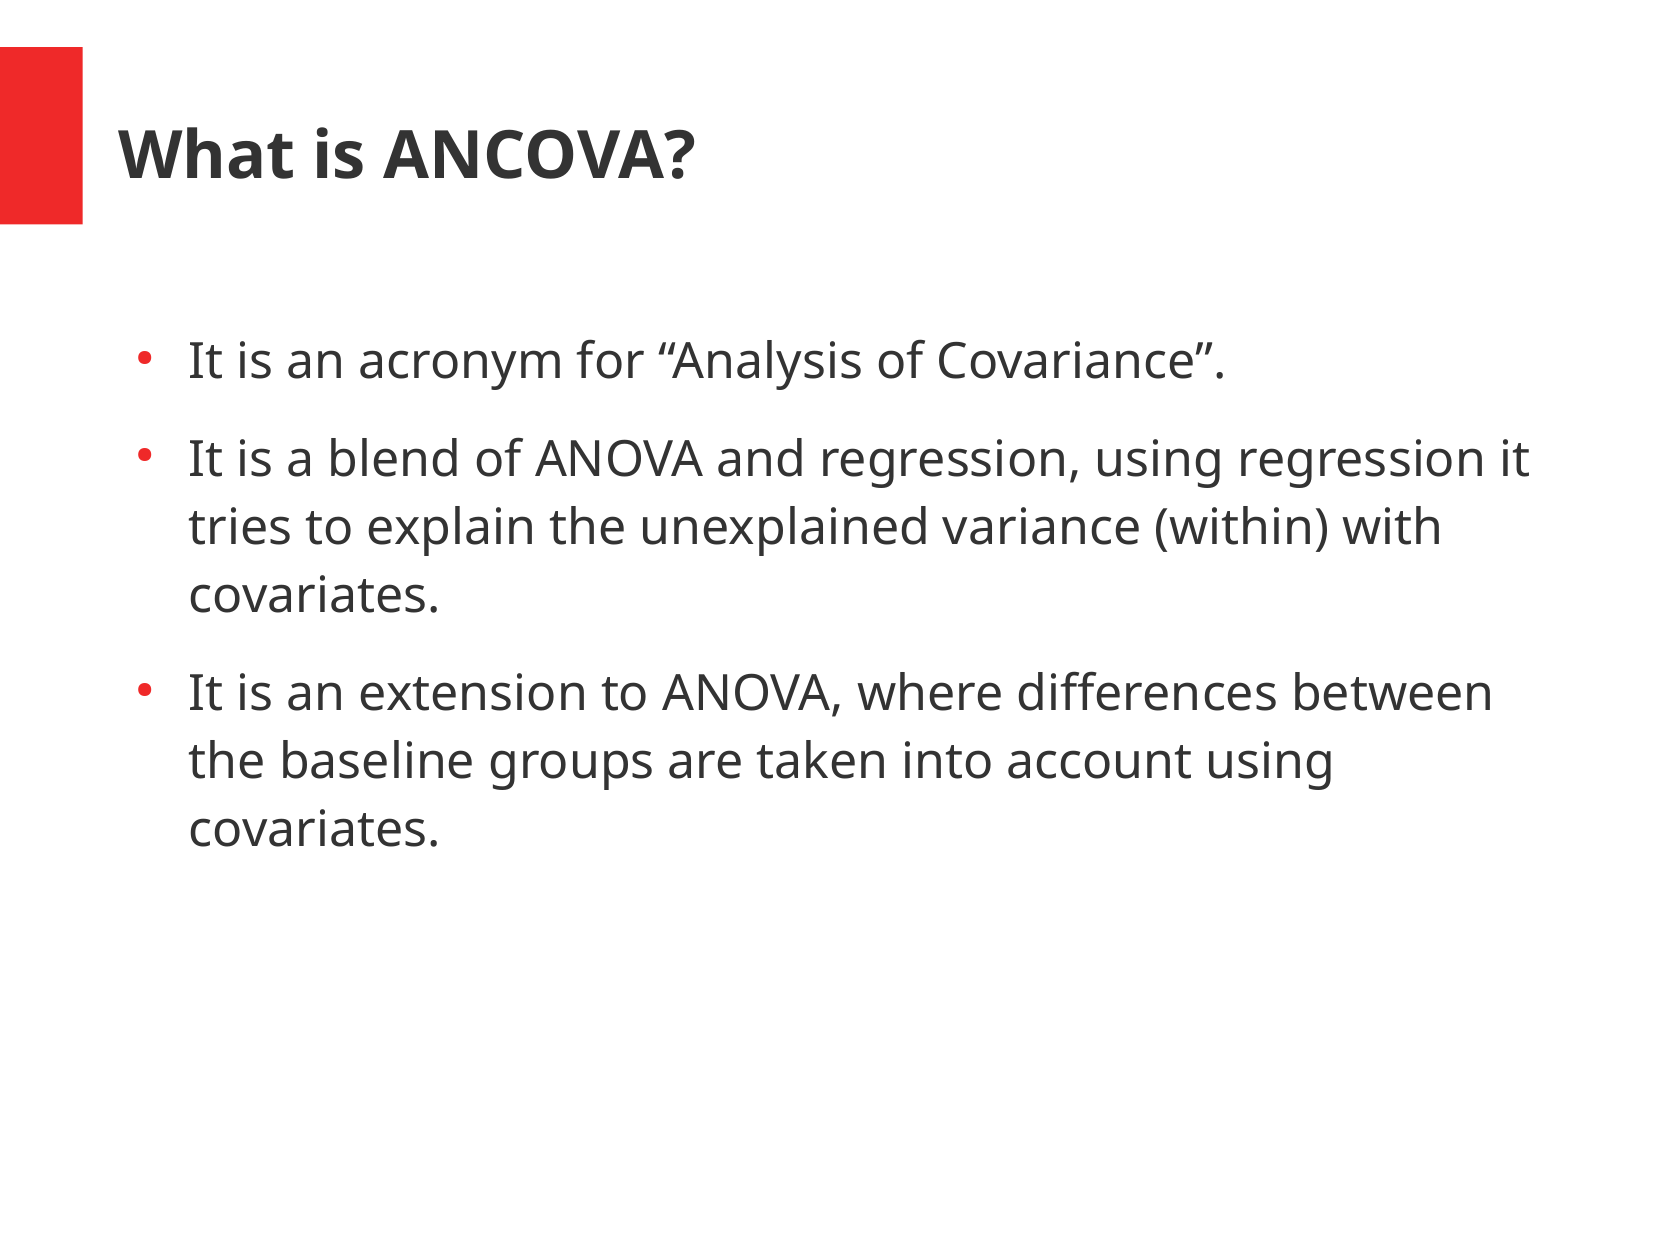

# What is ANCOVA?
It is an acronym for “Analysis of Covariance”.
It is a blend of ANOVA and regression, using regression it tries to explain the unexplained variance (within) with covariates.
It is an extension to ANOVA, where differences between the baseline groups are taken into account using covariates.